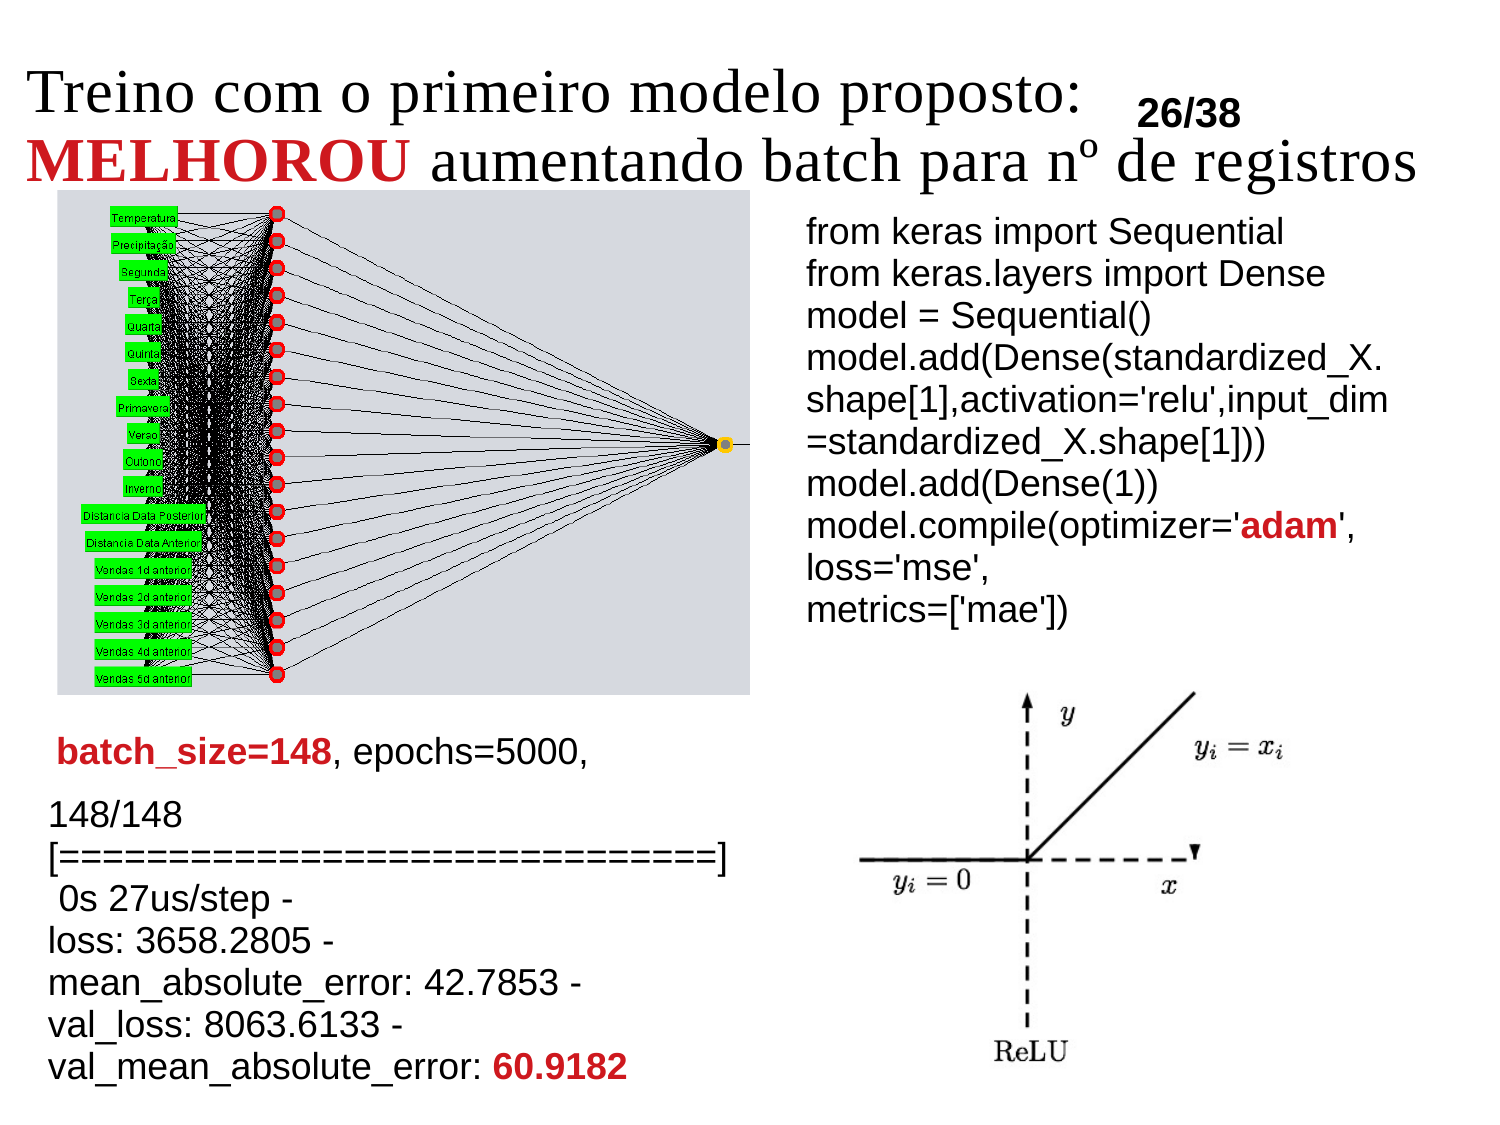

Treino com o primeiro modelo proposto: MELHOROU aumentando batch para nº de registros
26/38
from keras import Sequential
from keras.layers import Dense
model = Sequential()
model.add(Dense(standardized_X.shape[1],activation='relu',input_dim=standardized_X.shape[1]))
model.add(Dense(1))
model.compile(optimizer='adam',
loss='mse',
metrics=['mae'])
batch_size=148, epochs=5000,
148/148 [==============================]
 0s 27us/step -
loss: 3658.2805 -
mean_absolute_error: 42.7853 -
val_loss: 8063.6133 - val_mean_absolute_error: 60.9182